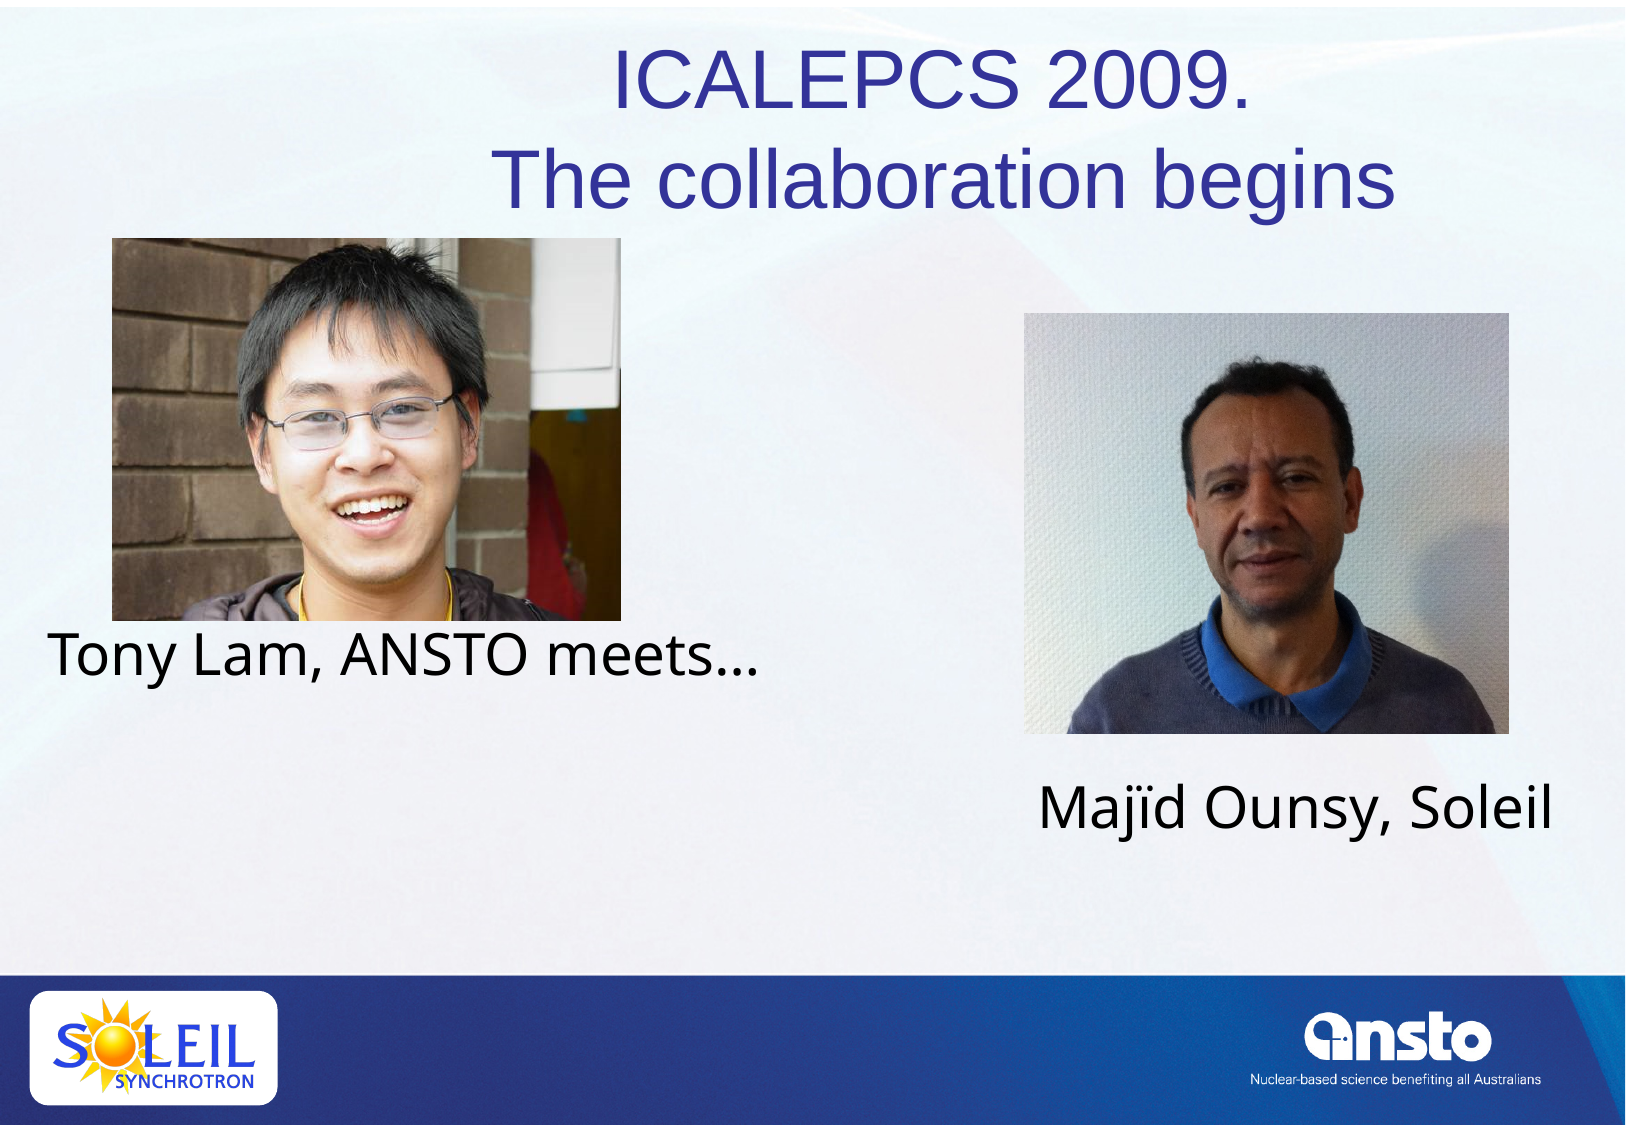

# ICALEPCS 2009. The collaboration begins
Tony Lam, ANSTO meets…
Majïd Ounsy, Soleil